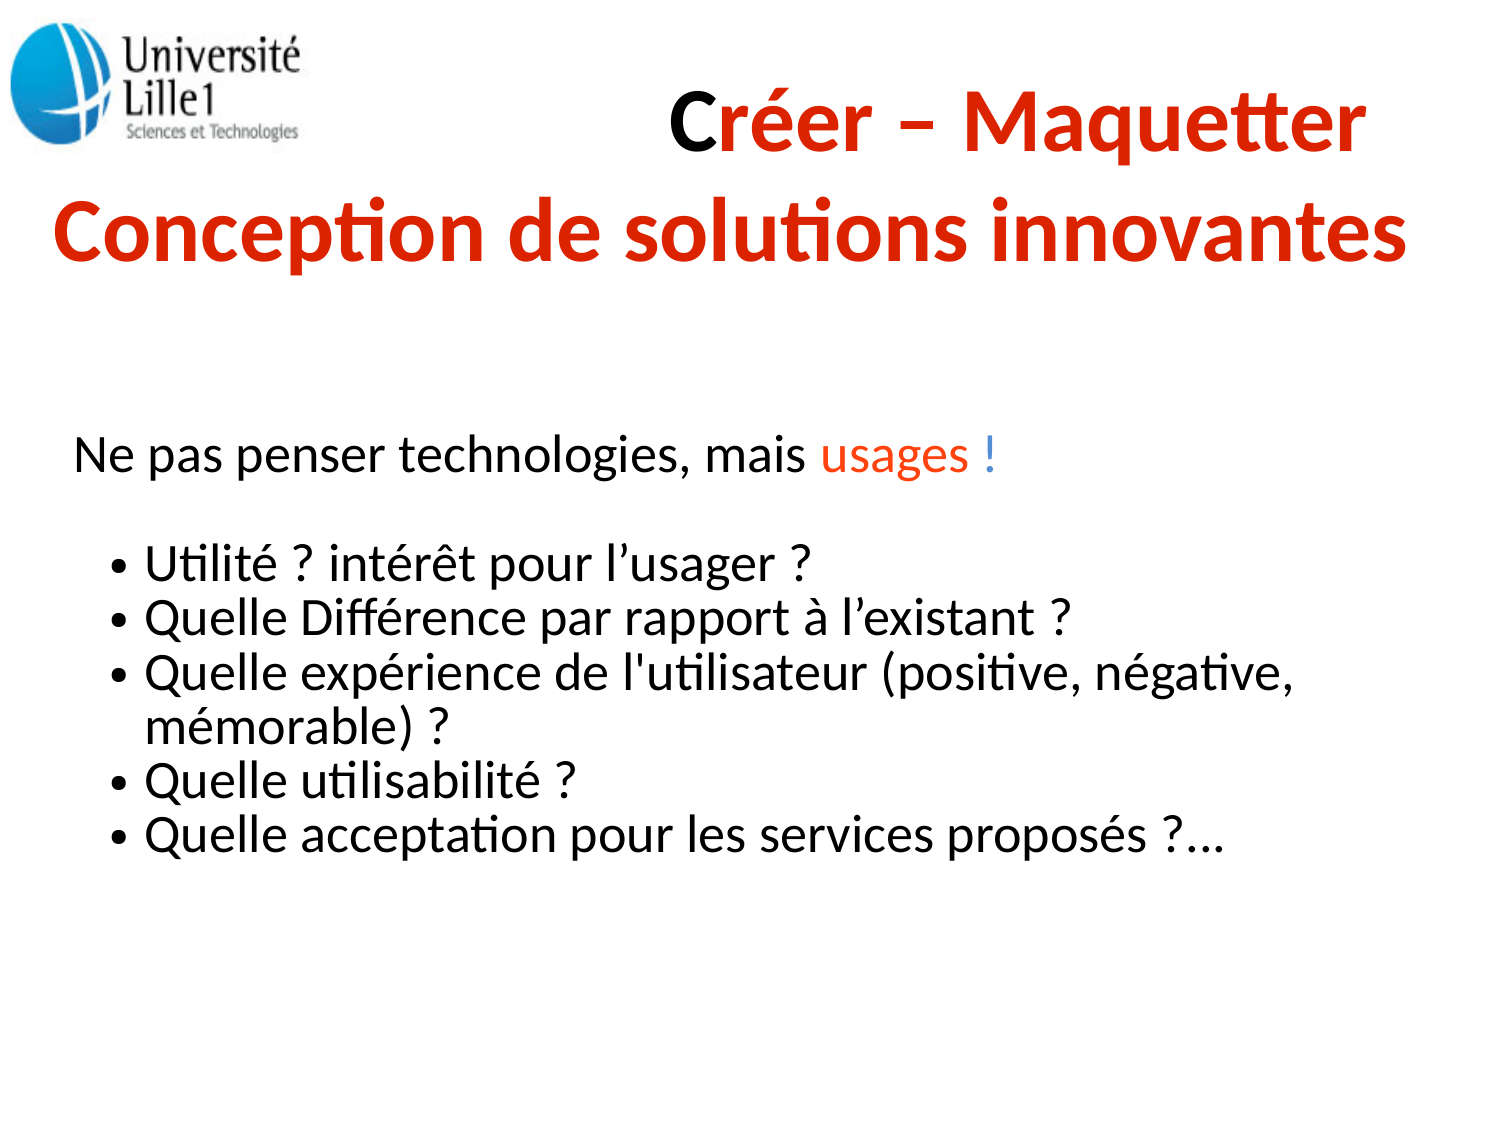

Créer – Maquetter
Conception de solutions innovantes
Ne pas penser technologies, mais usages !
Utilité ? intérêt pour l’usager ?
Quelle Différence par rapport à l’existant ?
Quelle expérience de l'utilisateur (positive, négative, mémorable) ?
Quelle utilisabilité ?
Quelle acceptation pour les services proposés ?...